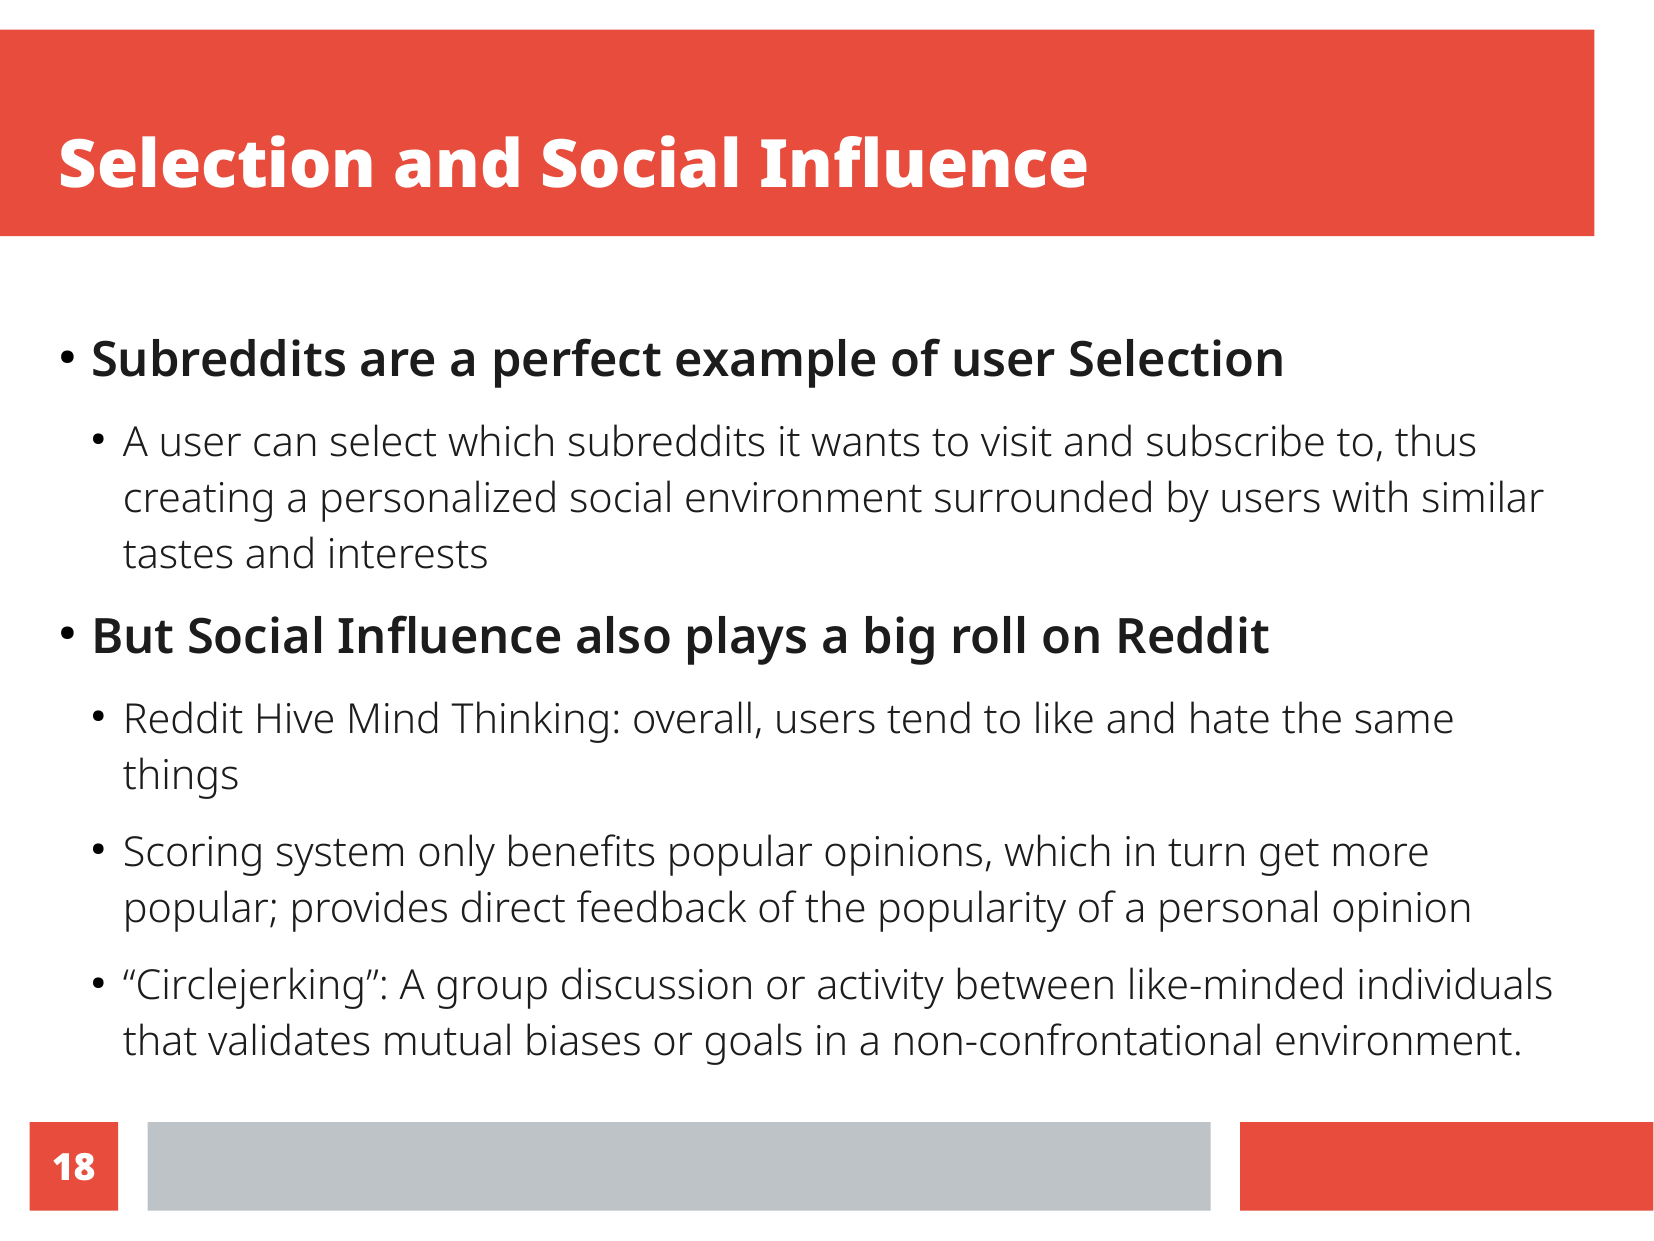

# Selection and Social Influence
Subreddits are a perfect example of user Selection
A user can select which subreddits it wants to visit and subscribe to, thus creating a personalized social environment surrounded by users with similar tastes and interests
But Social Influence also plays a big roll on Reddit
Reddit Hive Mind Thinking: overall, users tend to like and hate the same things
Scoring system only benefits popular opinions, which in turn get more popular; provides direct feedback of the popularity of a personal opinion
“Circlejerking”: A group discussion or activity between like-minded individuals that validates mutual biases or goals in a non-confrontational environment.
18